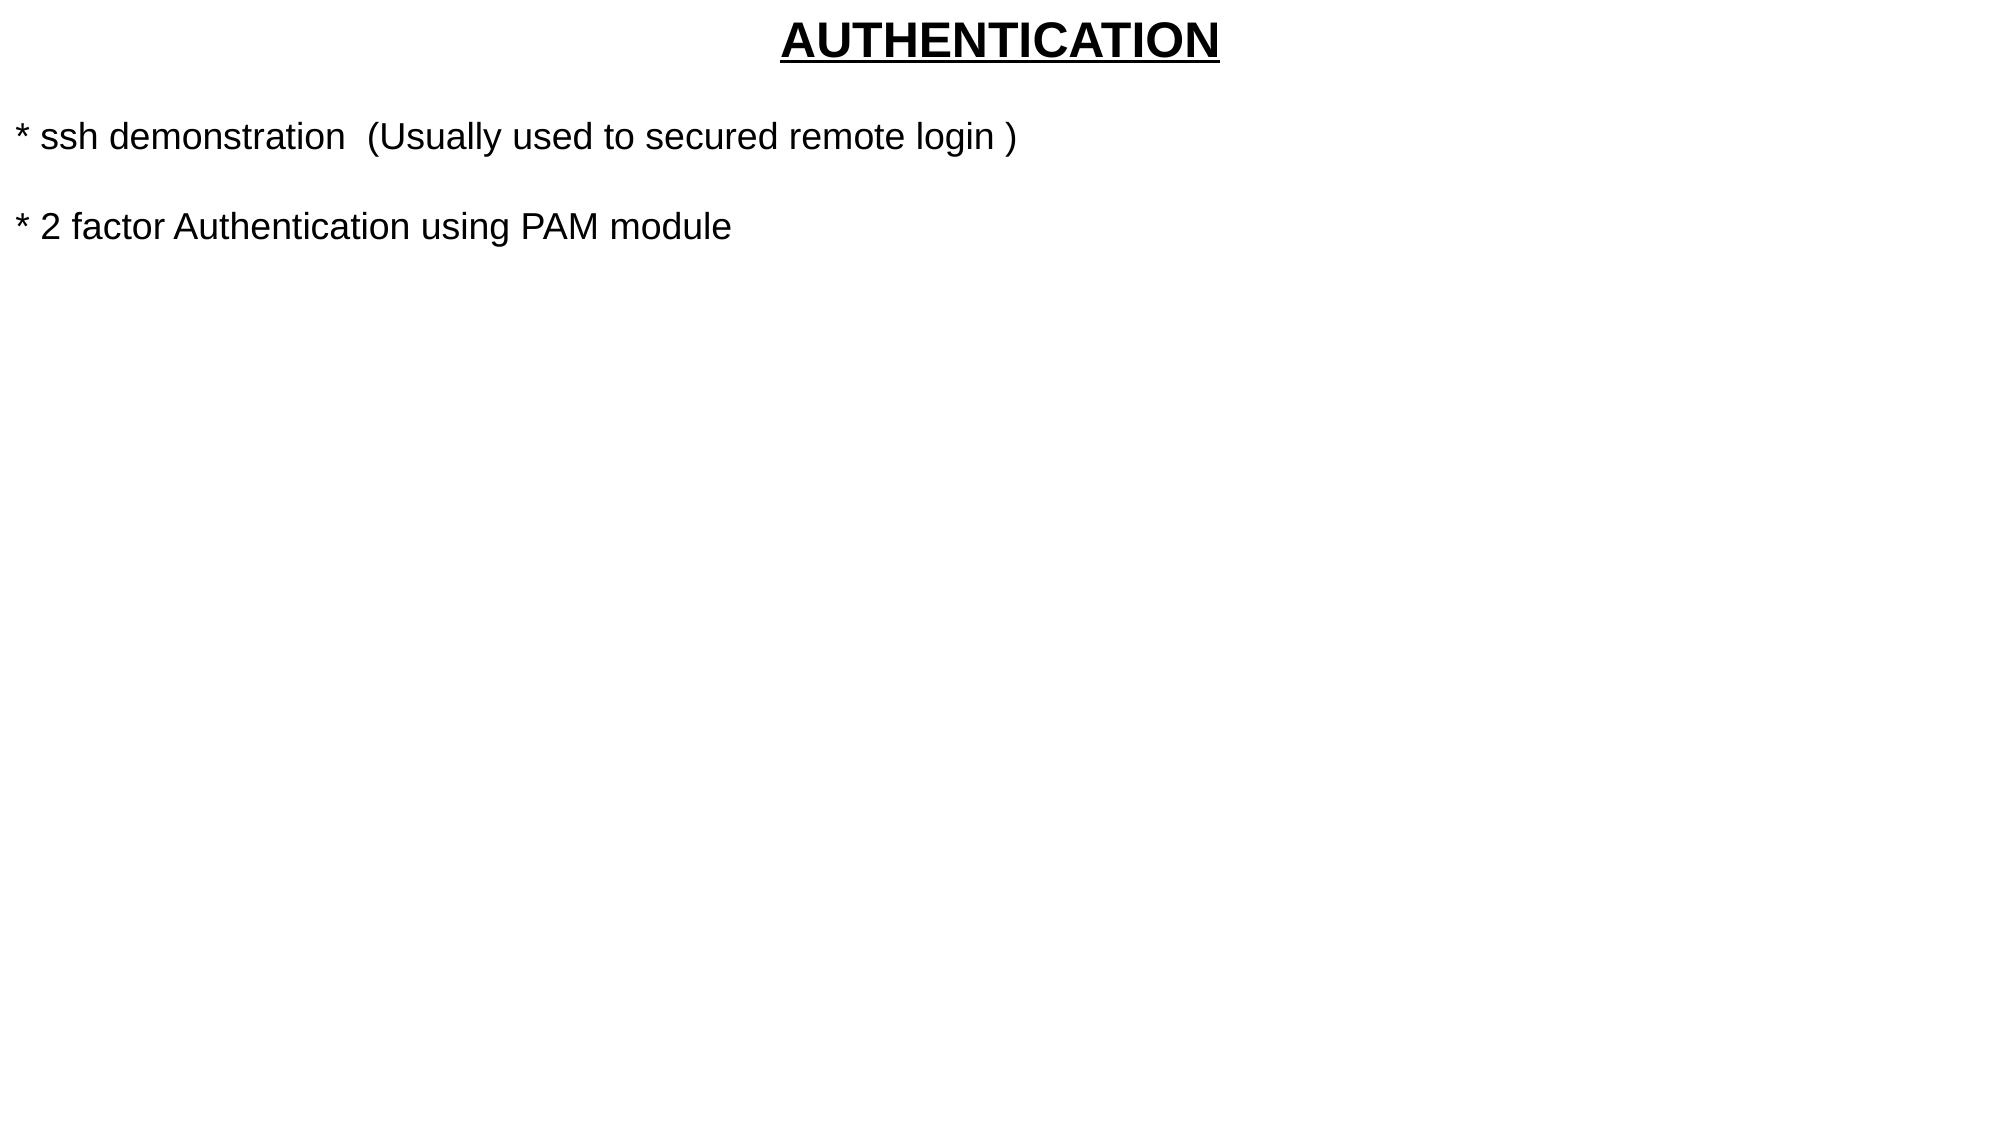

AUTHENTICATION
* ssh demonstration (Usually used to secured remote login )
* 2 factor Authentication using PAM module